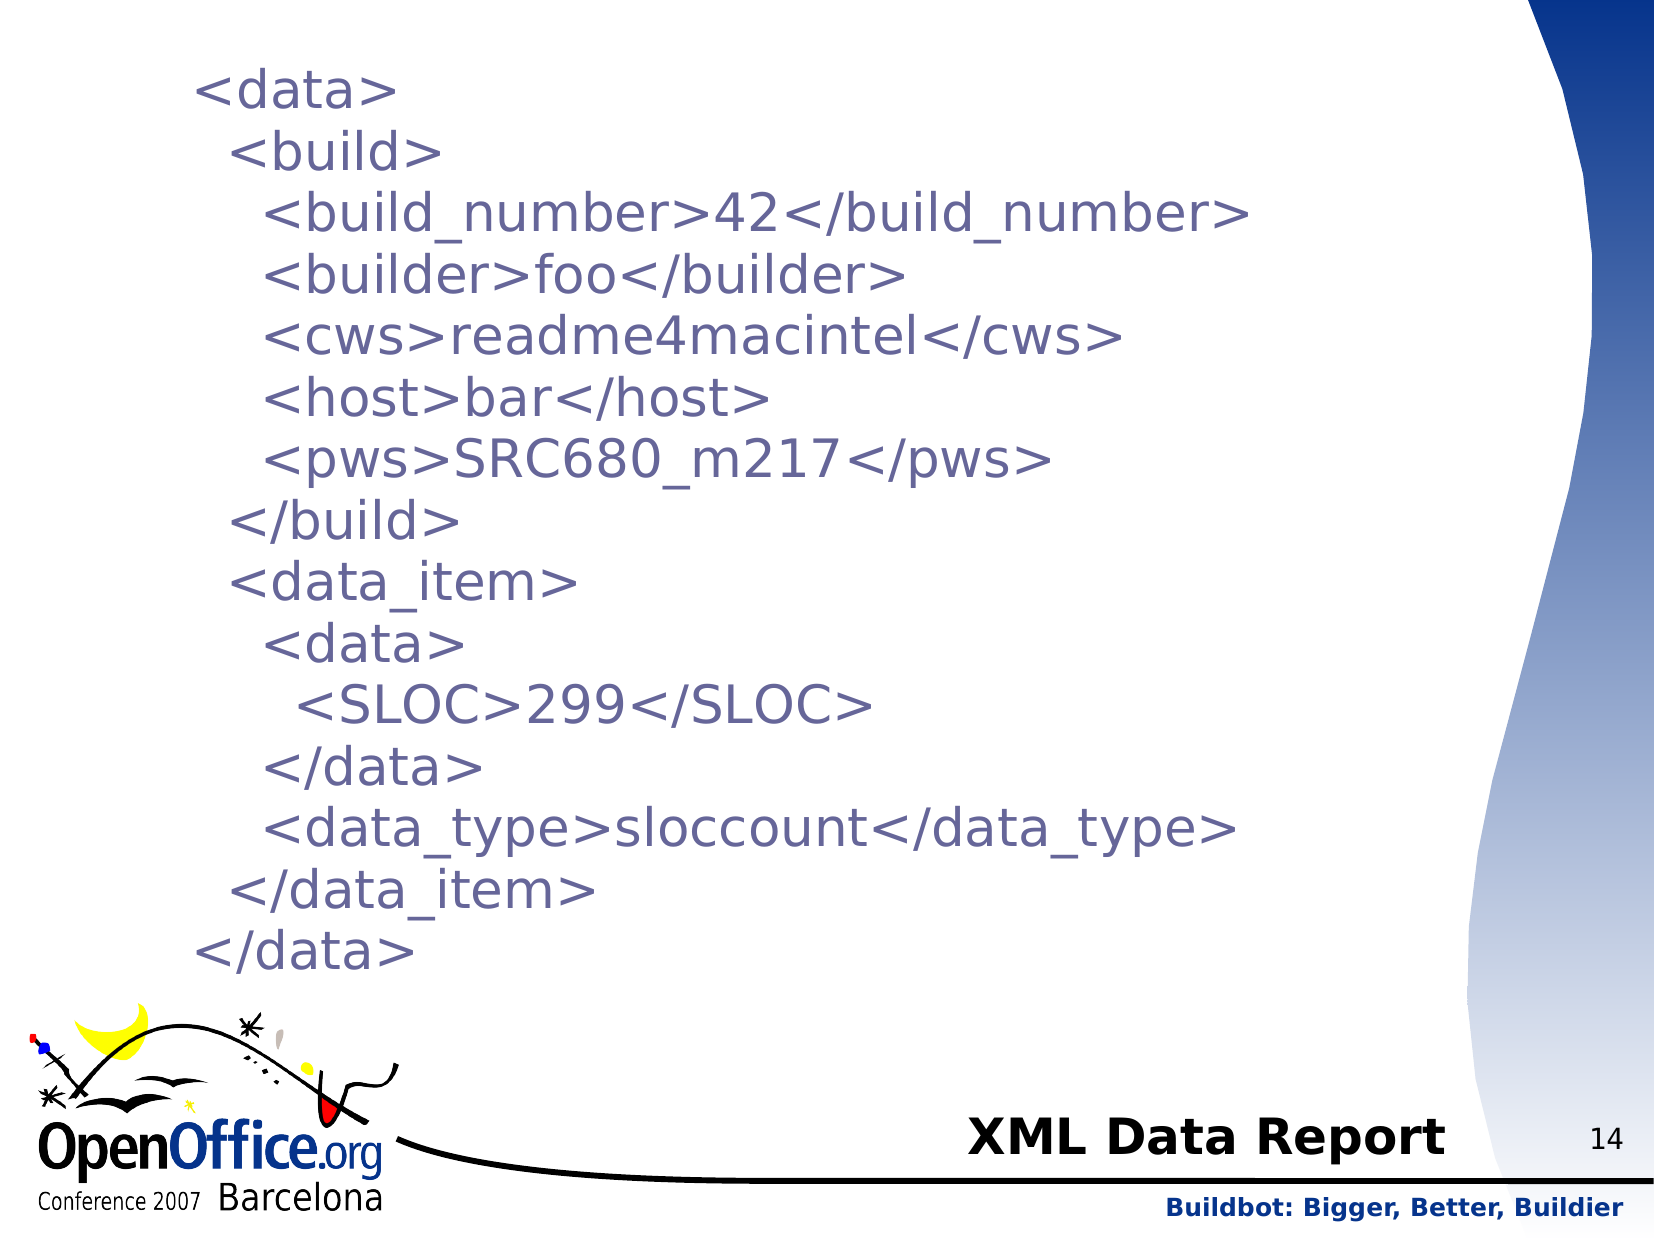

<data>
 <build>
 <build_number>42</build_number>
 <builder>foo</builder>
 <cws>readme4macintel</cws>
 <host>bar</host>
 <pws>SRC680_m217</pws>
 </build>
 <data_item>
 <data>
 <SLOC>299</SLOC>
 </data>
 <data_type>sloccount</data_type>
 </data_item>
</data>
# XML Data Report
14
Buildbot: Bigger, Better, Buildier